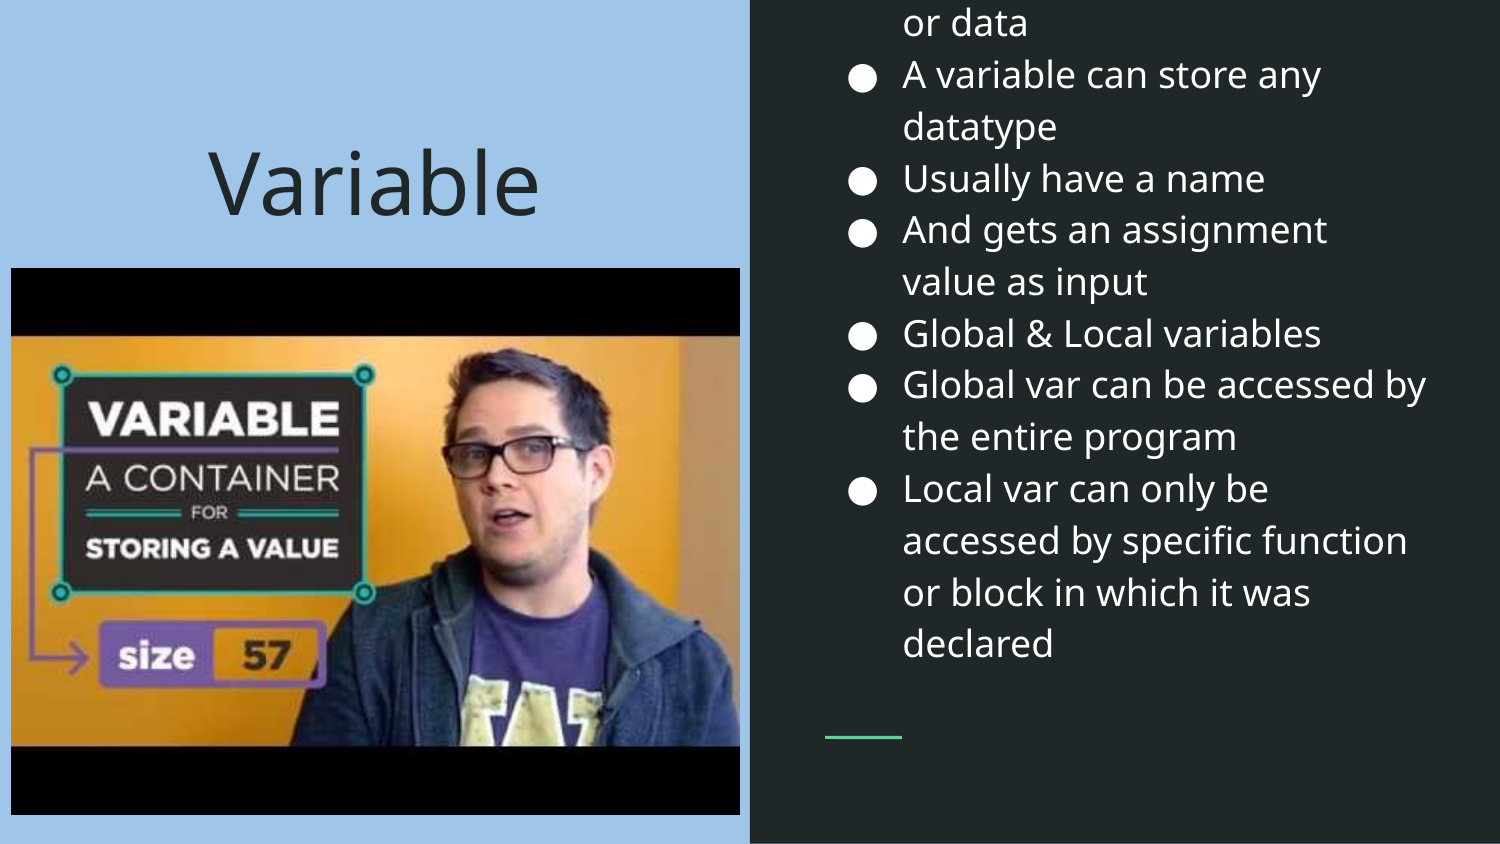

# Variable
A place to store information or data
A variable can store any datatype
Usually have a name
And gets an assignment value as input
Global & Local variables
Global var can be accessed by the entire program
Local var can only be accessed by specific function or block in which it was declared